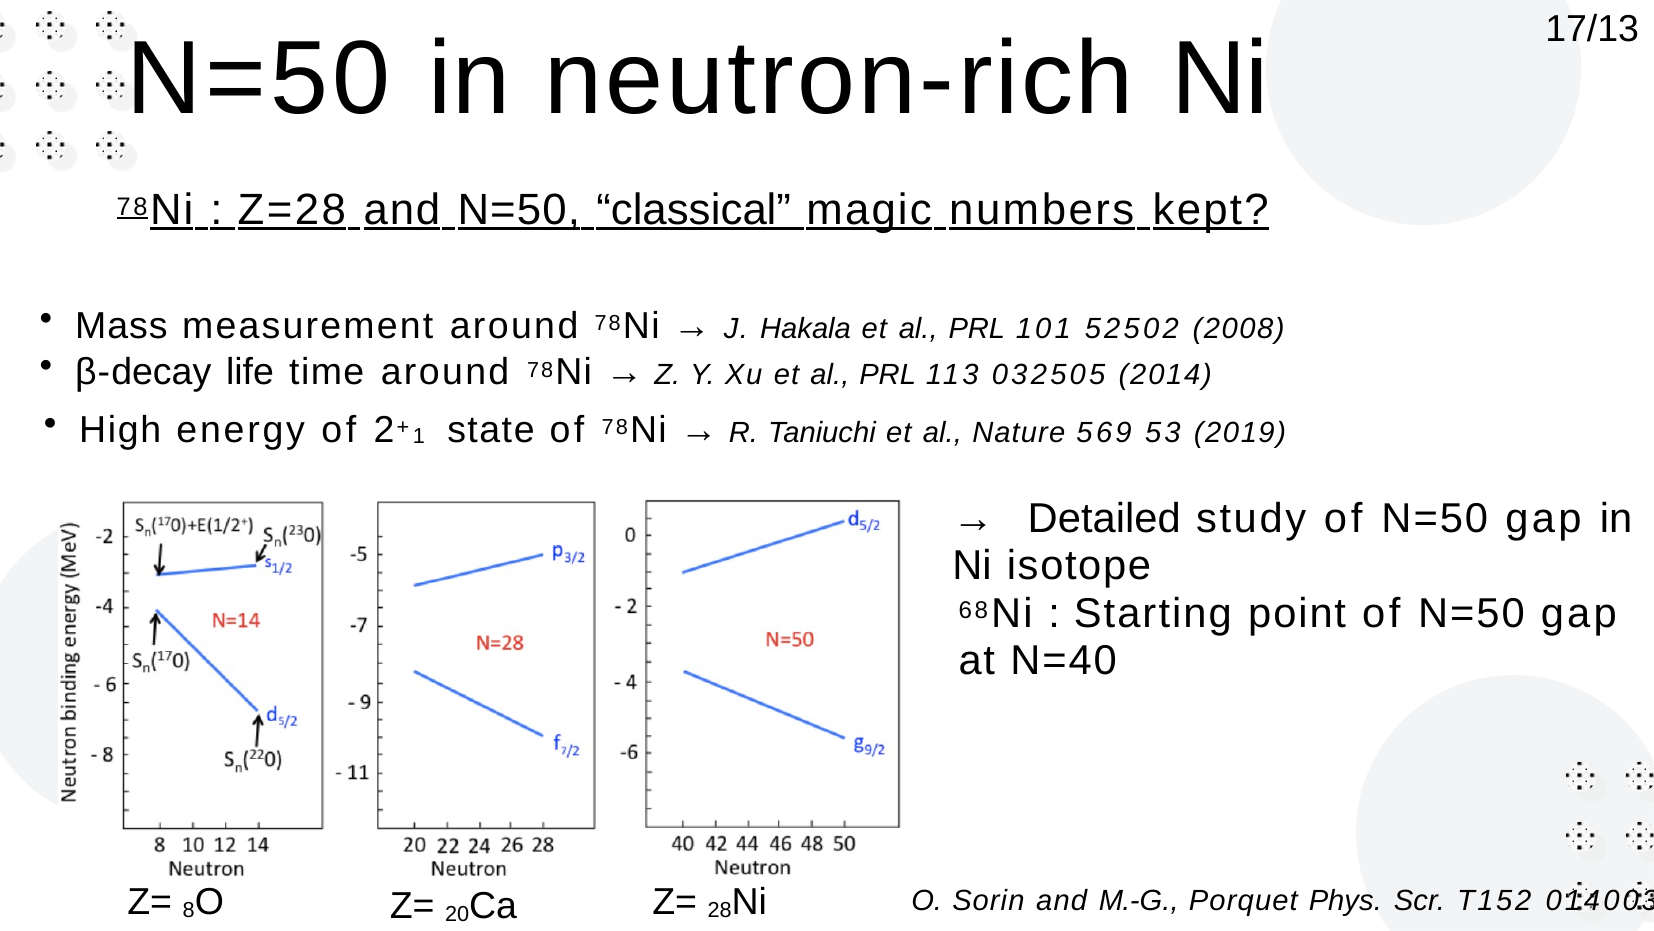

# N=50 in neutron-rich Ni
78Ni : Z=28 and N=50, “classical” magic numbers kept?
Mass measurement around 78Ni → J. Hakala et al., PRL 101 52502 (2008)
β-decay life time around 78Ni → Z. Y. Xu et al., PRL 113 032505 (2014)
High energy of 2+1 state of 78Ni → R. Taniuchi et al., Nature 569 53 (2019)
→ Detailed study of N=50 gap in Ni isotope
68Ni : Starting point of N=50 gap at N=40
Z= 8O
Z= 28Ni
Z= 20Ca
O. Sorin and M.-G., Porquet Phys. Scr. T152 014003